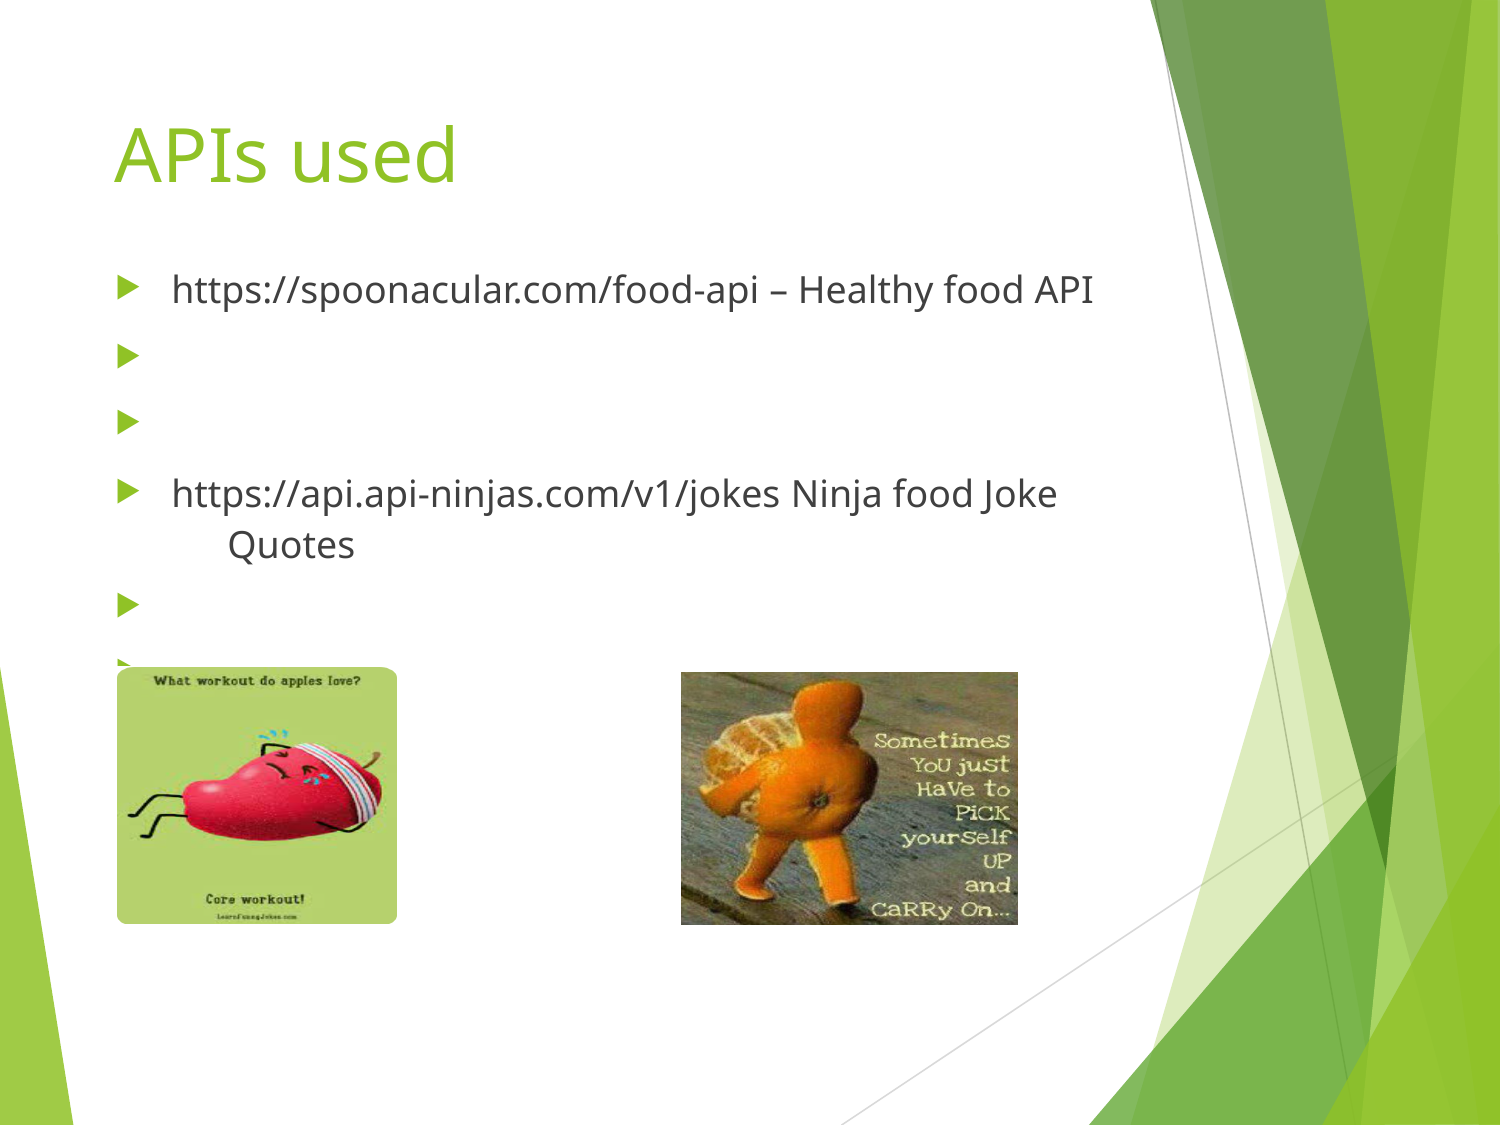

# APIs used
https://spoonacular.com/food-api – Healthy food API
https://api.api-ninjas.com/v1/jokes Ninja food Joke Quotes